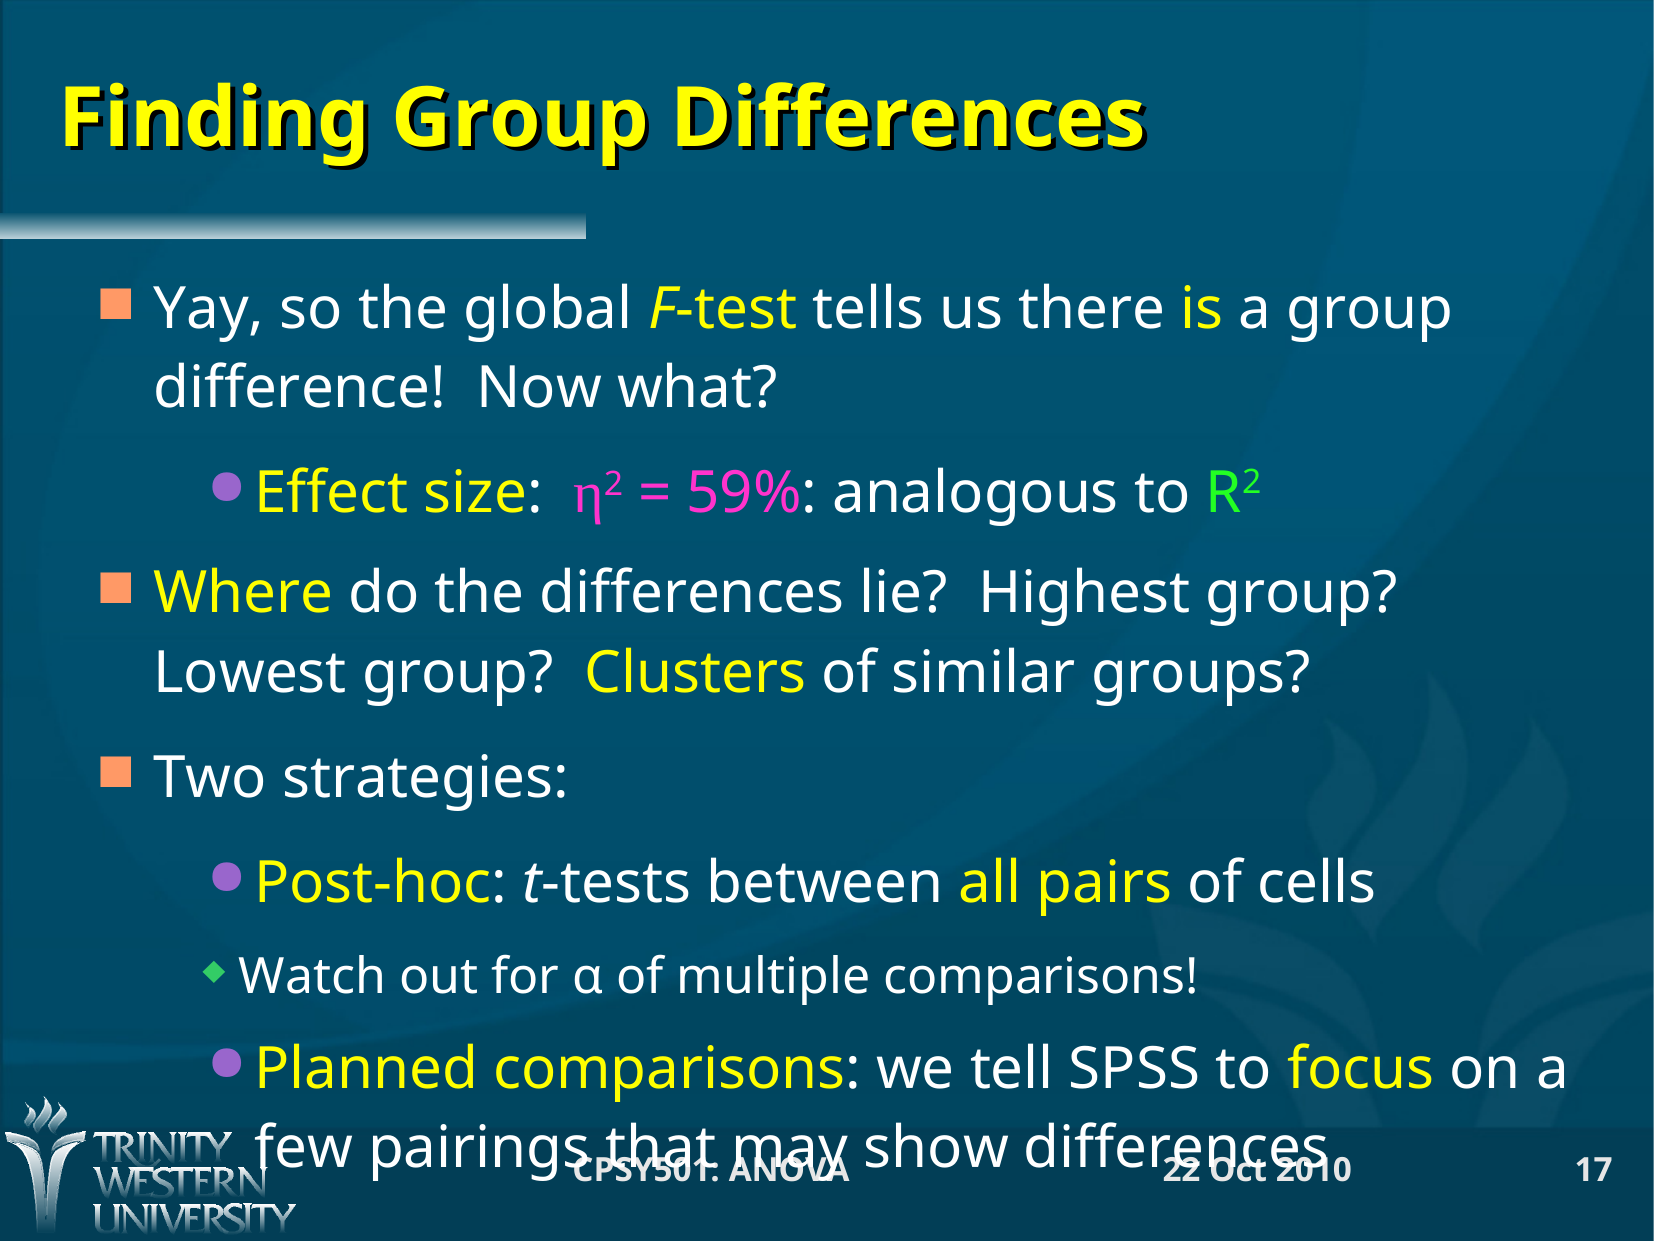

# Finding Group Differences
Yay, so the global F-test tells us there is a group difference! Now what?
Effect size: η2 = 59%: analogous to R2
Where do the differences lie? Highest group? Lowest group? Clusters of similar groups?
Two strategies:
Post-hoc: t-tests between all pairs of cells
Watch out for α of multiple comparisons!
Planned comparisons: we tell SPSS to focus on a few pairings that may show differences
CPSY501: ANOVA
22 Oct 2010
17